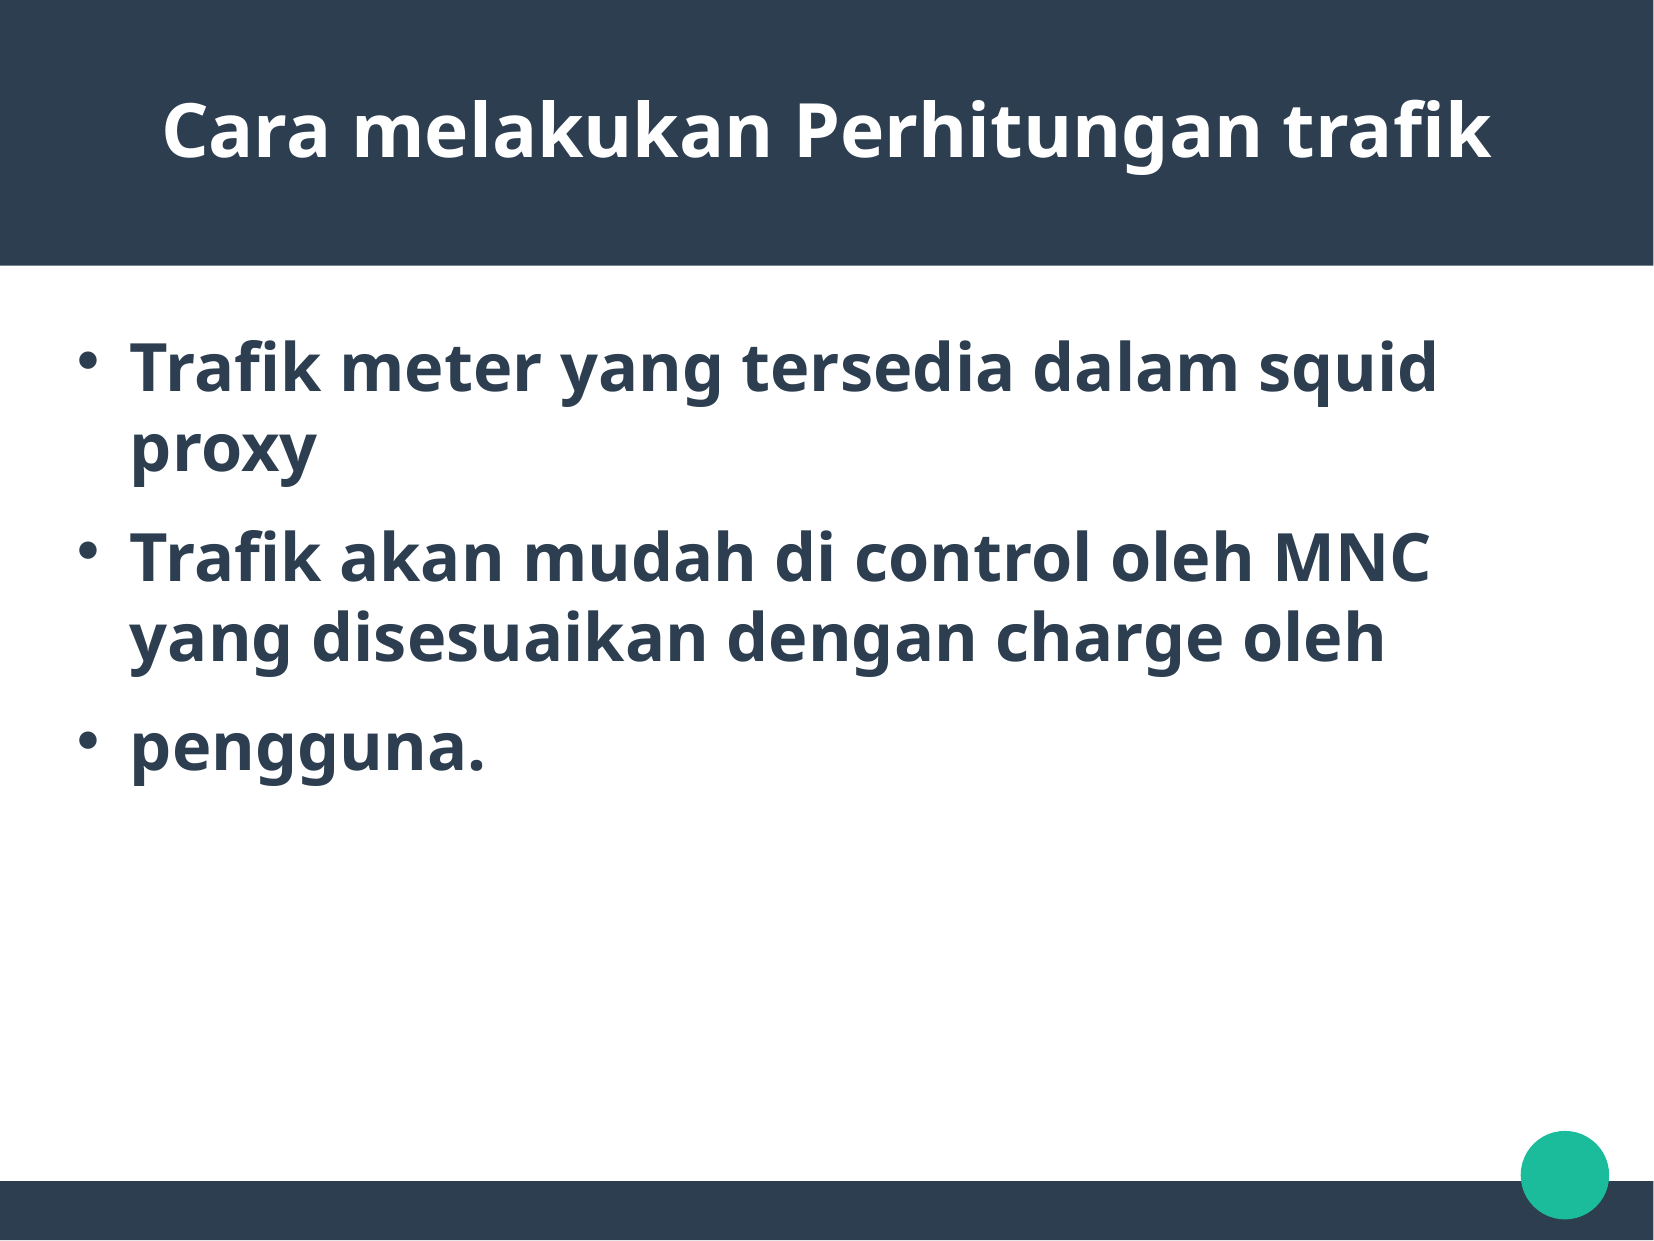

Cara melakukan Perhitungan trafik
Trafik meter yang tersedia dalam squid proxy
Trafik akan mudah di control oleh MNC yang disesuaikan dengan charge oleh
pengguna.